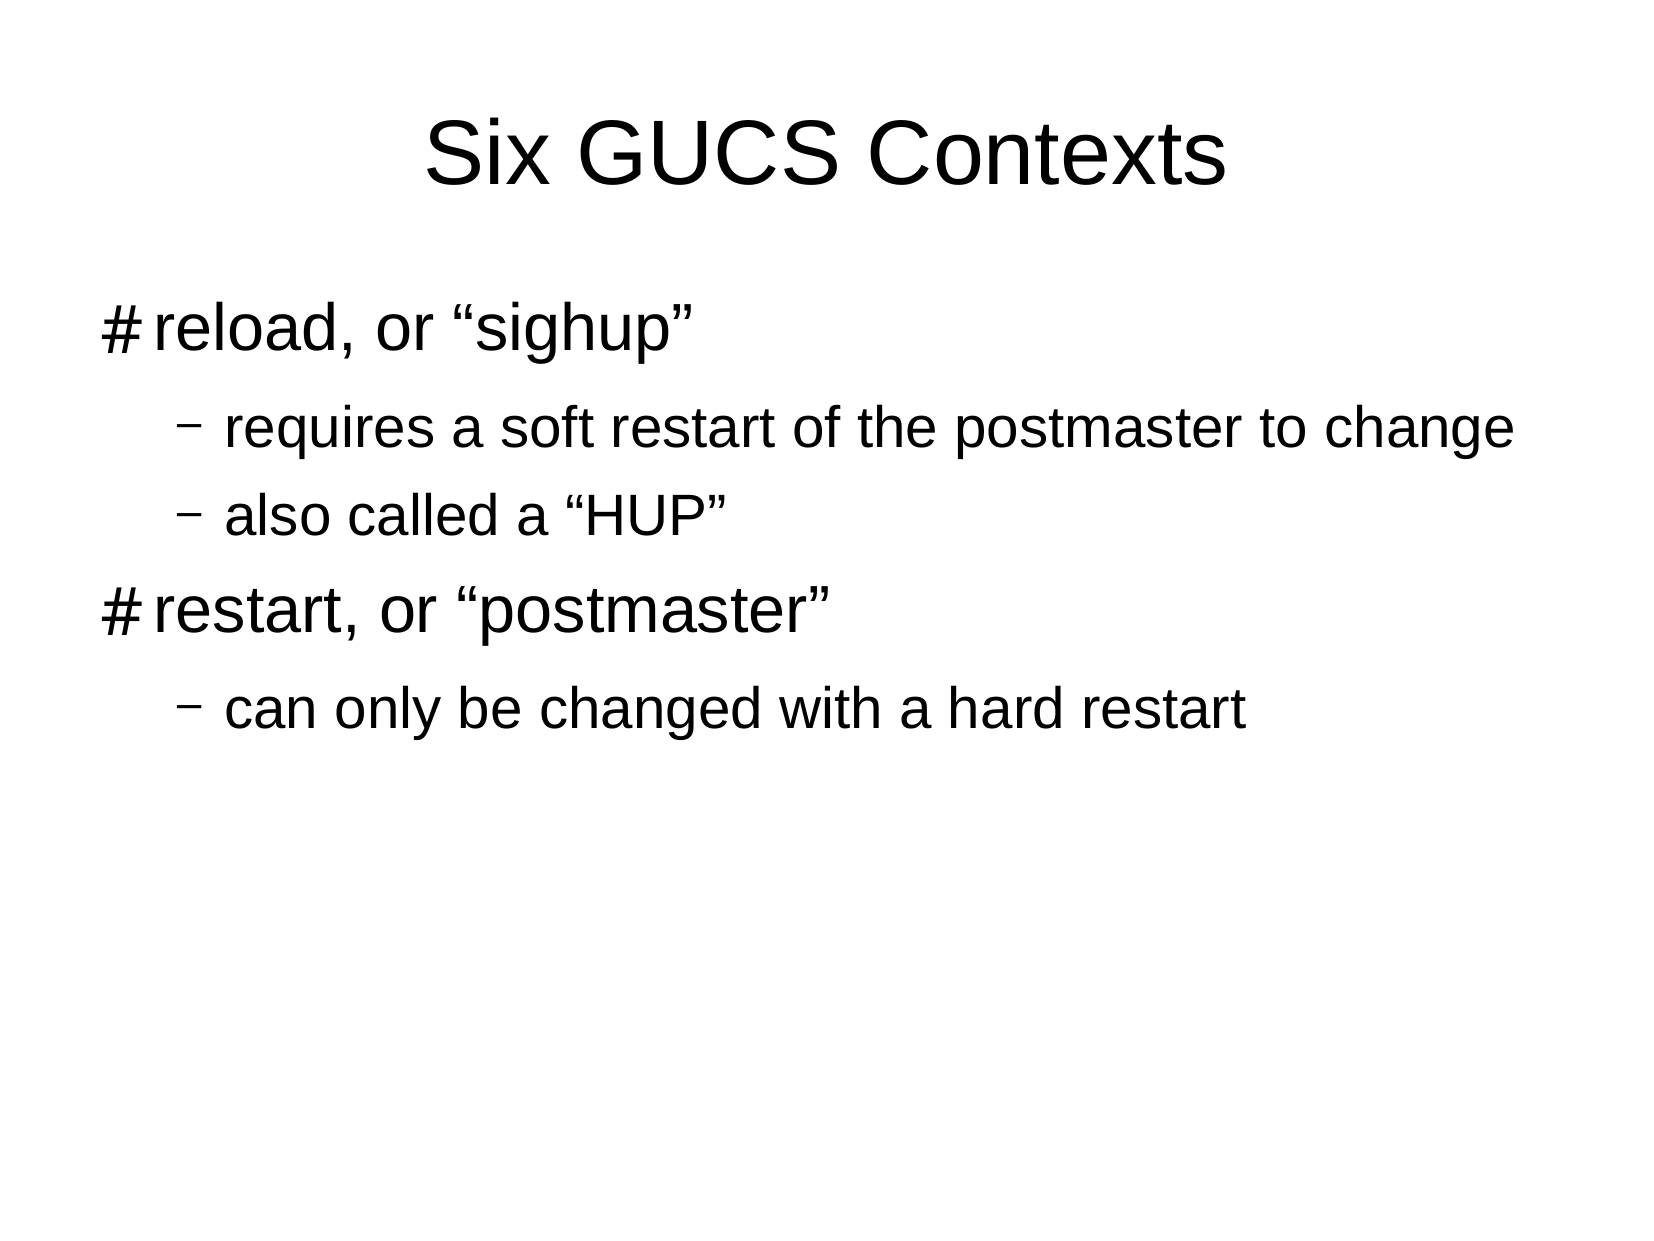

# Six GUCS Contexts
reload, or “sighup”
requires a soft restart of the postmaster to change
also called a “HUP”
restart, or “postmaster”
can only be changed with a hard restart